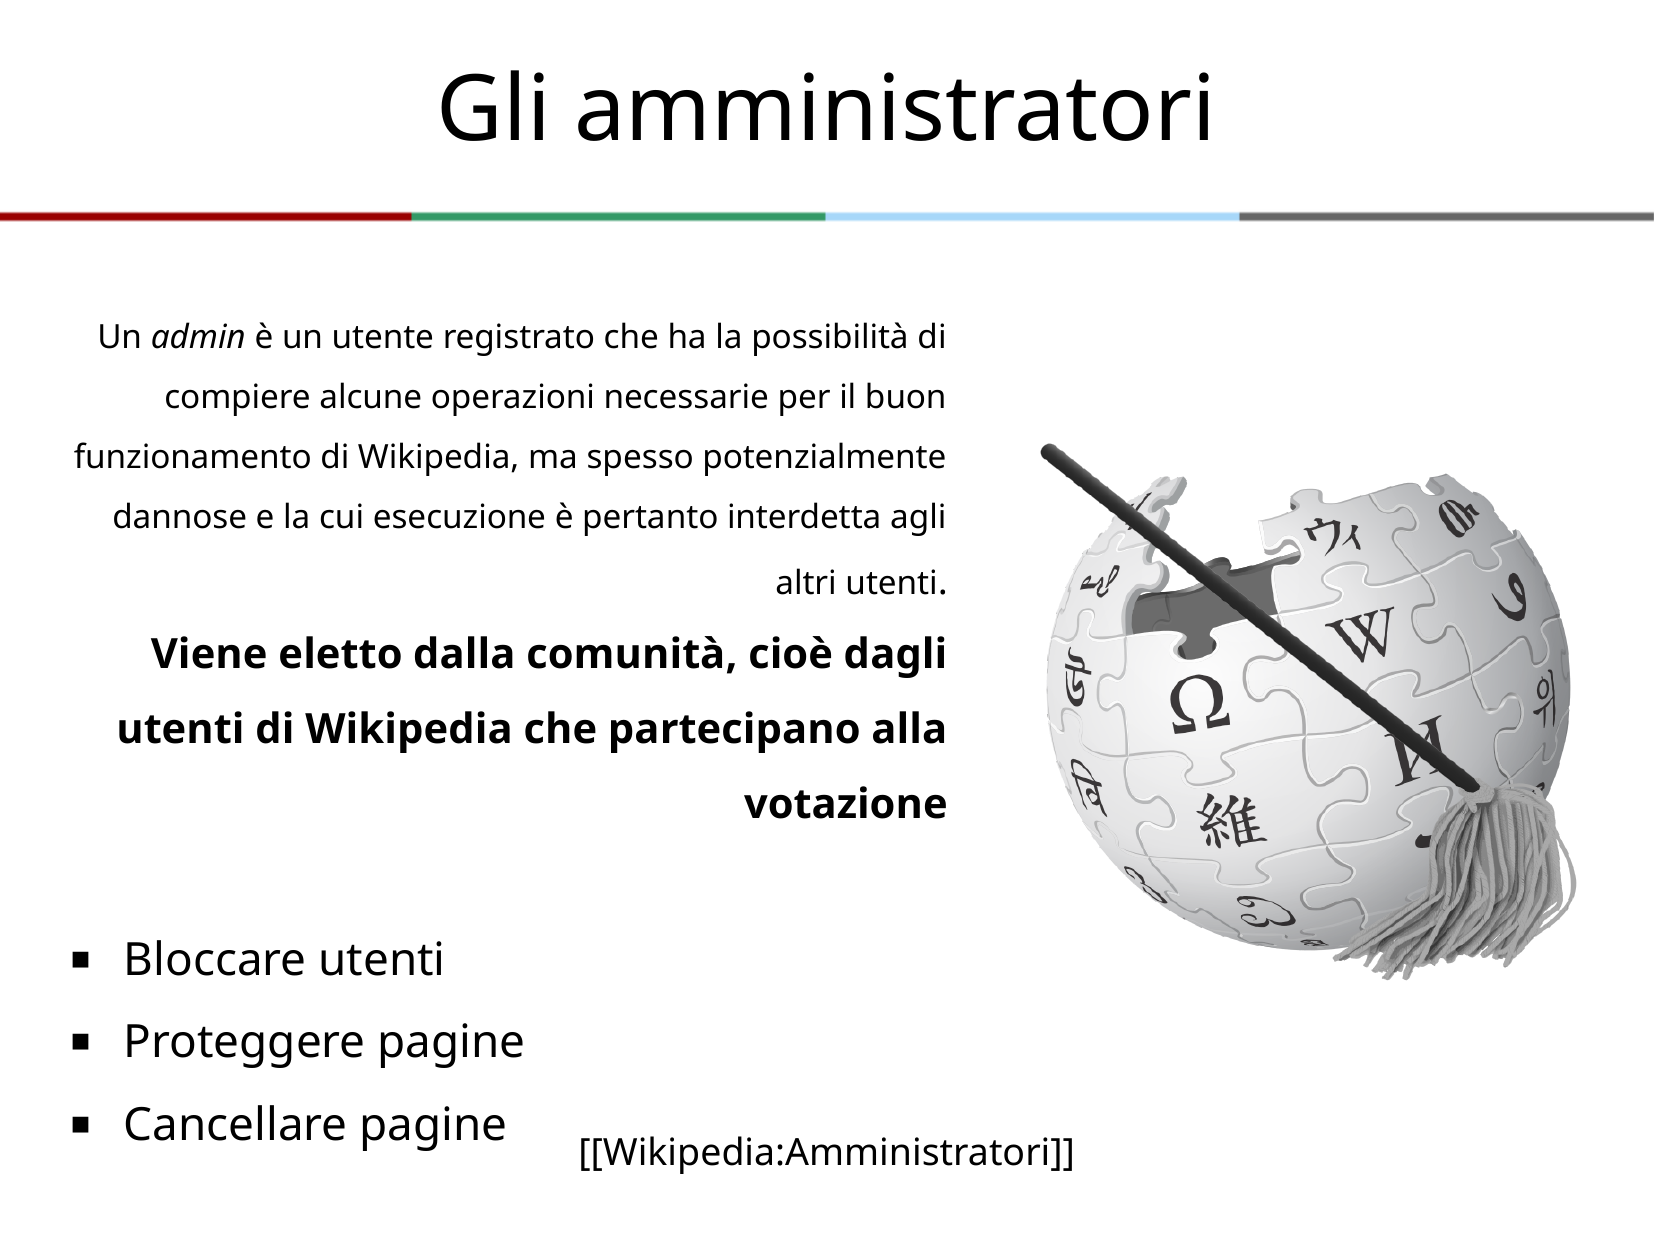

Gli amministratori
Un admin è un utente registrato che ha la possibilità di compiere alcune operazioni necessarie per il buon funzionamento di Wikipedia, ma spesso potenzialmente dannose e la cui esecuzione è pertanto interdetta agli altri utenti.
Viene eletto dalla comunità, cioè dagli utenti di Wikipedia che partecipano alla votazione
Bloccare utenti
Proteggere pagine
Cancellare pagine
[[Wikipedia:Amministratori]]